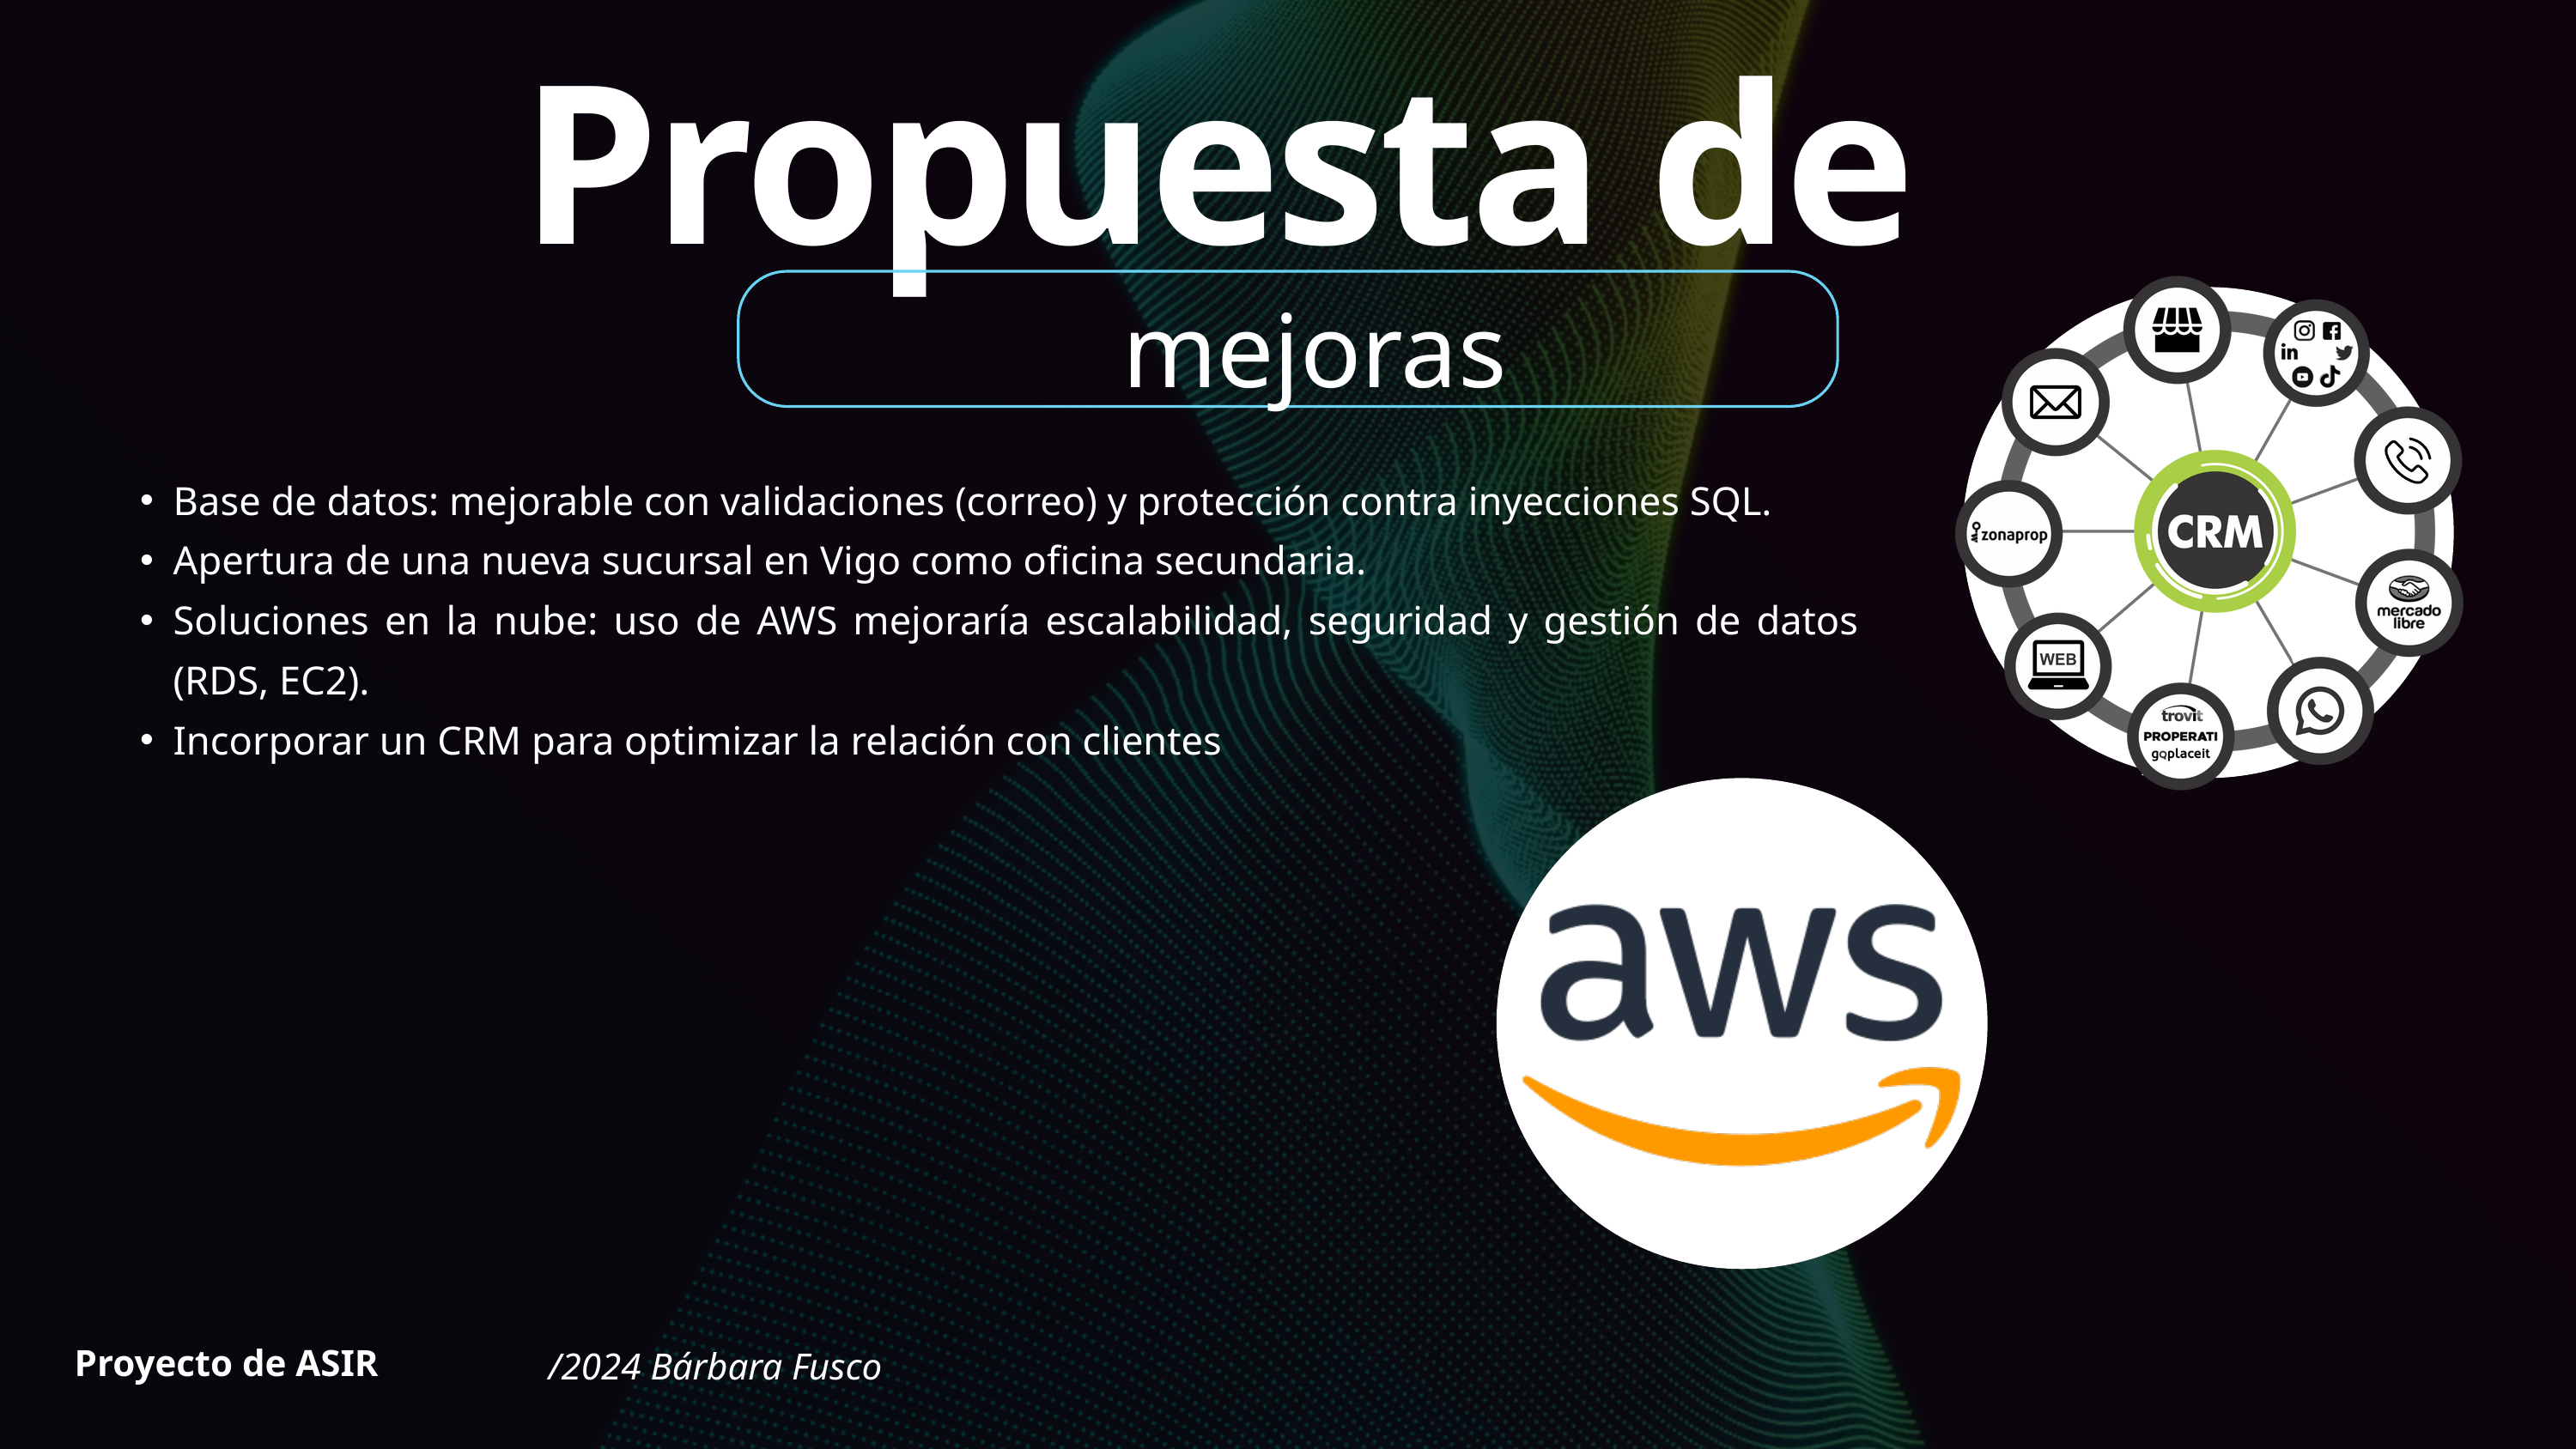

Propuesta de
mejoras
Base de datos: mejorable con validaciones (correo) y protección contra inyecciones SQL.
Apertura de una nueva sucursal en Vigo como oficina secundaria.
Soluciones en la nube: uso de AWS mejoraría escalabilidad, seguridad y gestión de datos (RDS, EC2).
Incorporar un CRM para optimizar la relación con clientes
Proyecto de ASIR
/2024 Bárbara Fusco